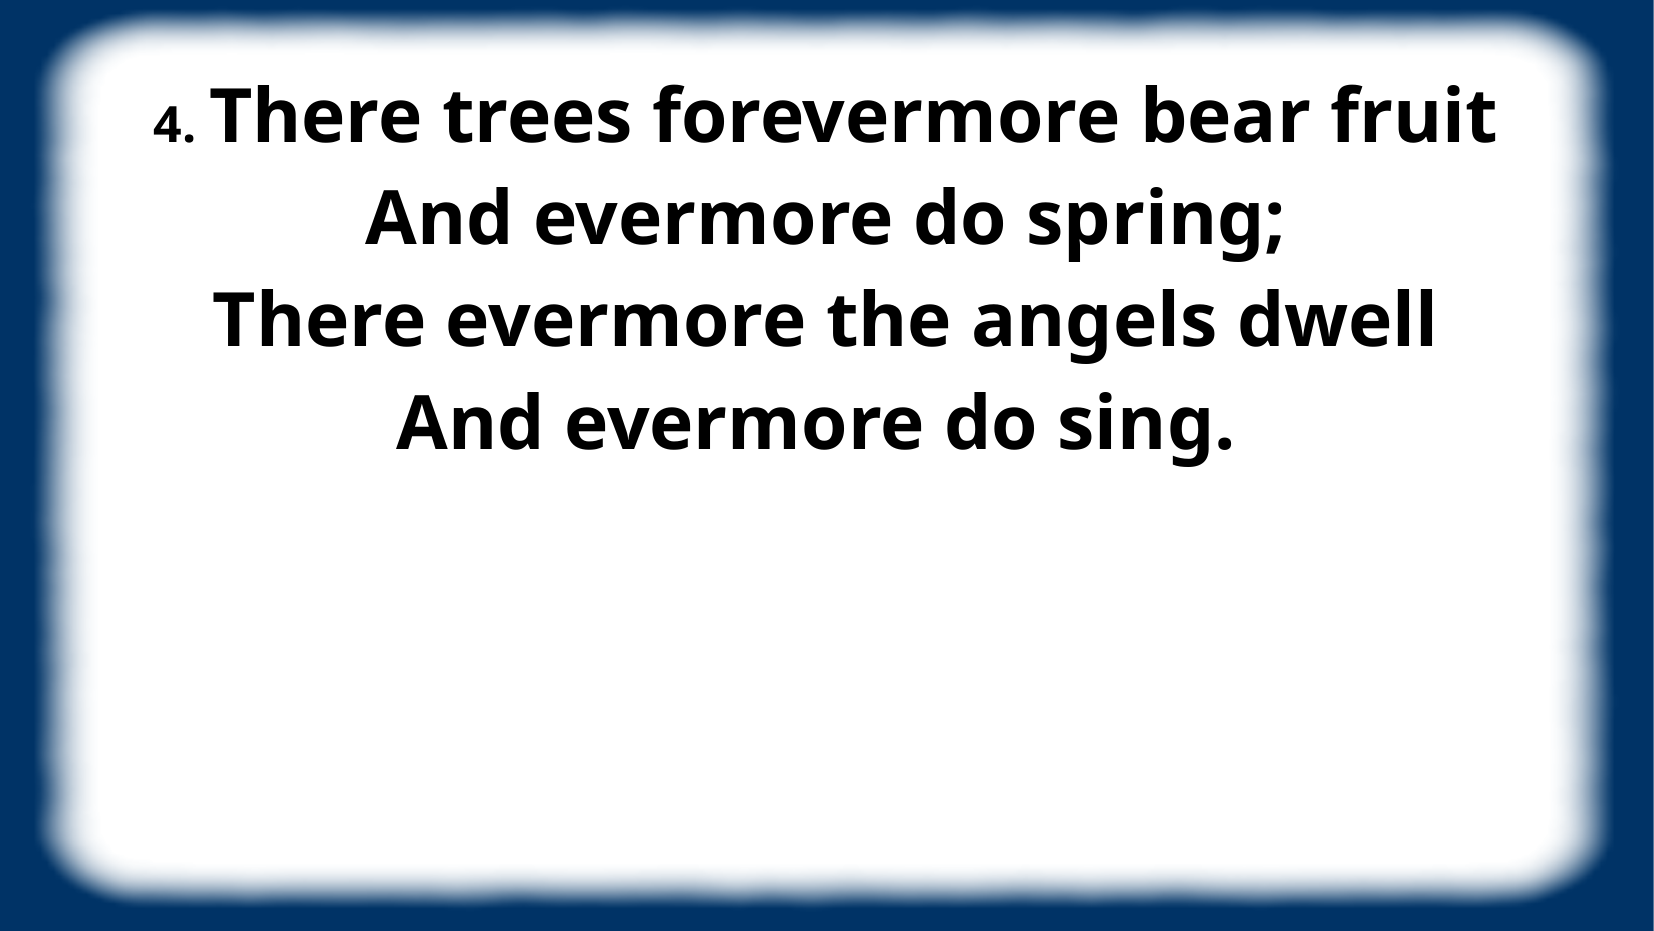

4. There trees forevermore bear fruit
And evermore do spring;
There evermore the angels dwell
And evermore do sing.